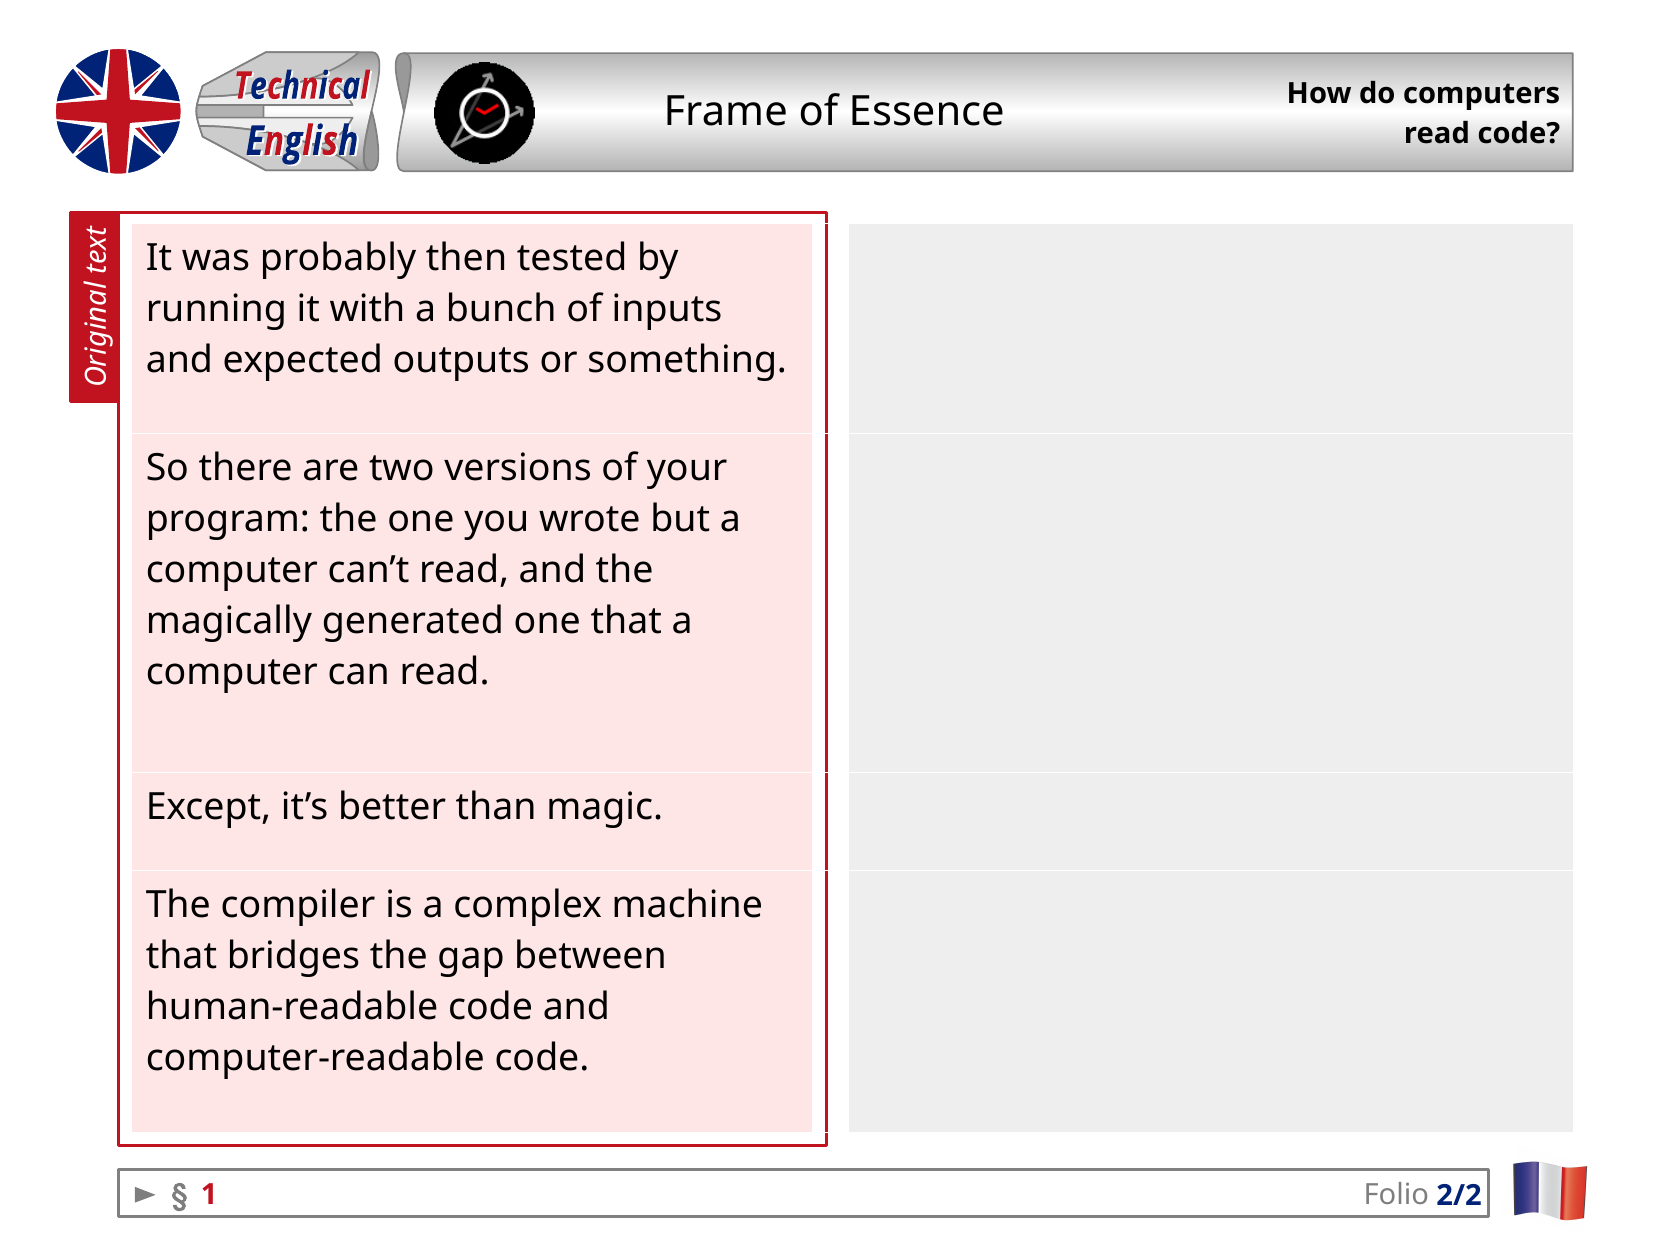

#
| It was probably then tested by running it with a bunch of inputs and expected outputs or something. | | |
| --- | --- | --- |
| So there are two versions of your program: the one you wrote but a computer can’t read, and the magically generated one that a computer can read. | | |
| Except, it’s better than magic. | | |
| The compiler is a complex machine that bridges the gap between human-readable code and computer-readable code. | | |
1
2/2